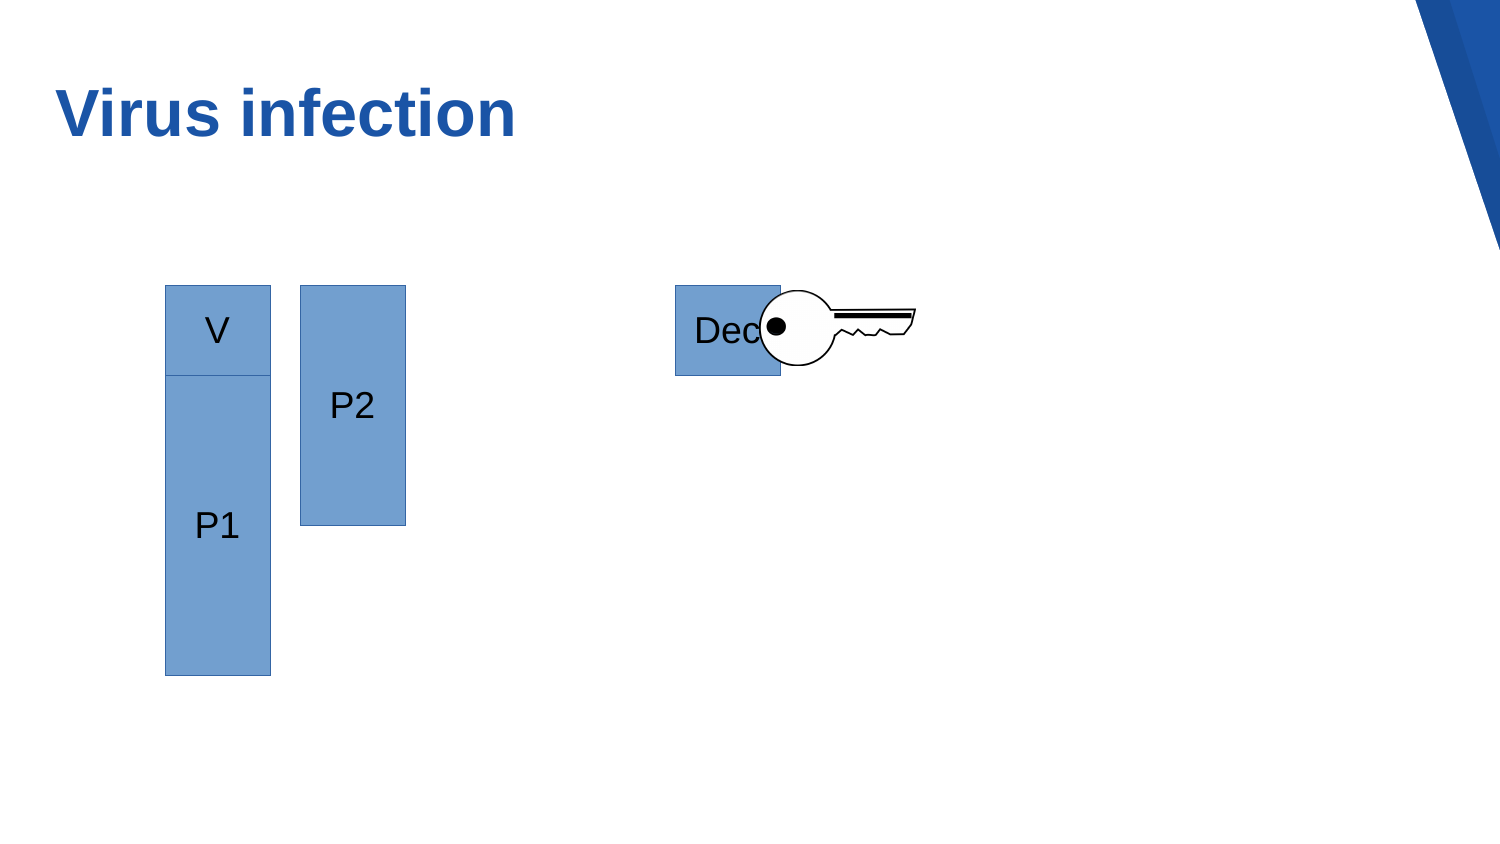

# Virus infection
V
P2
Dec
P1